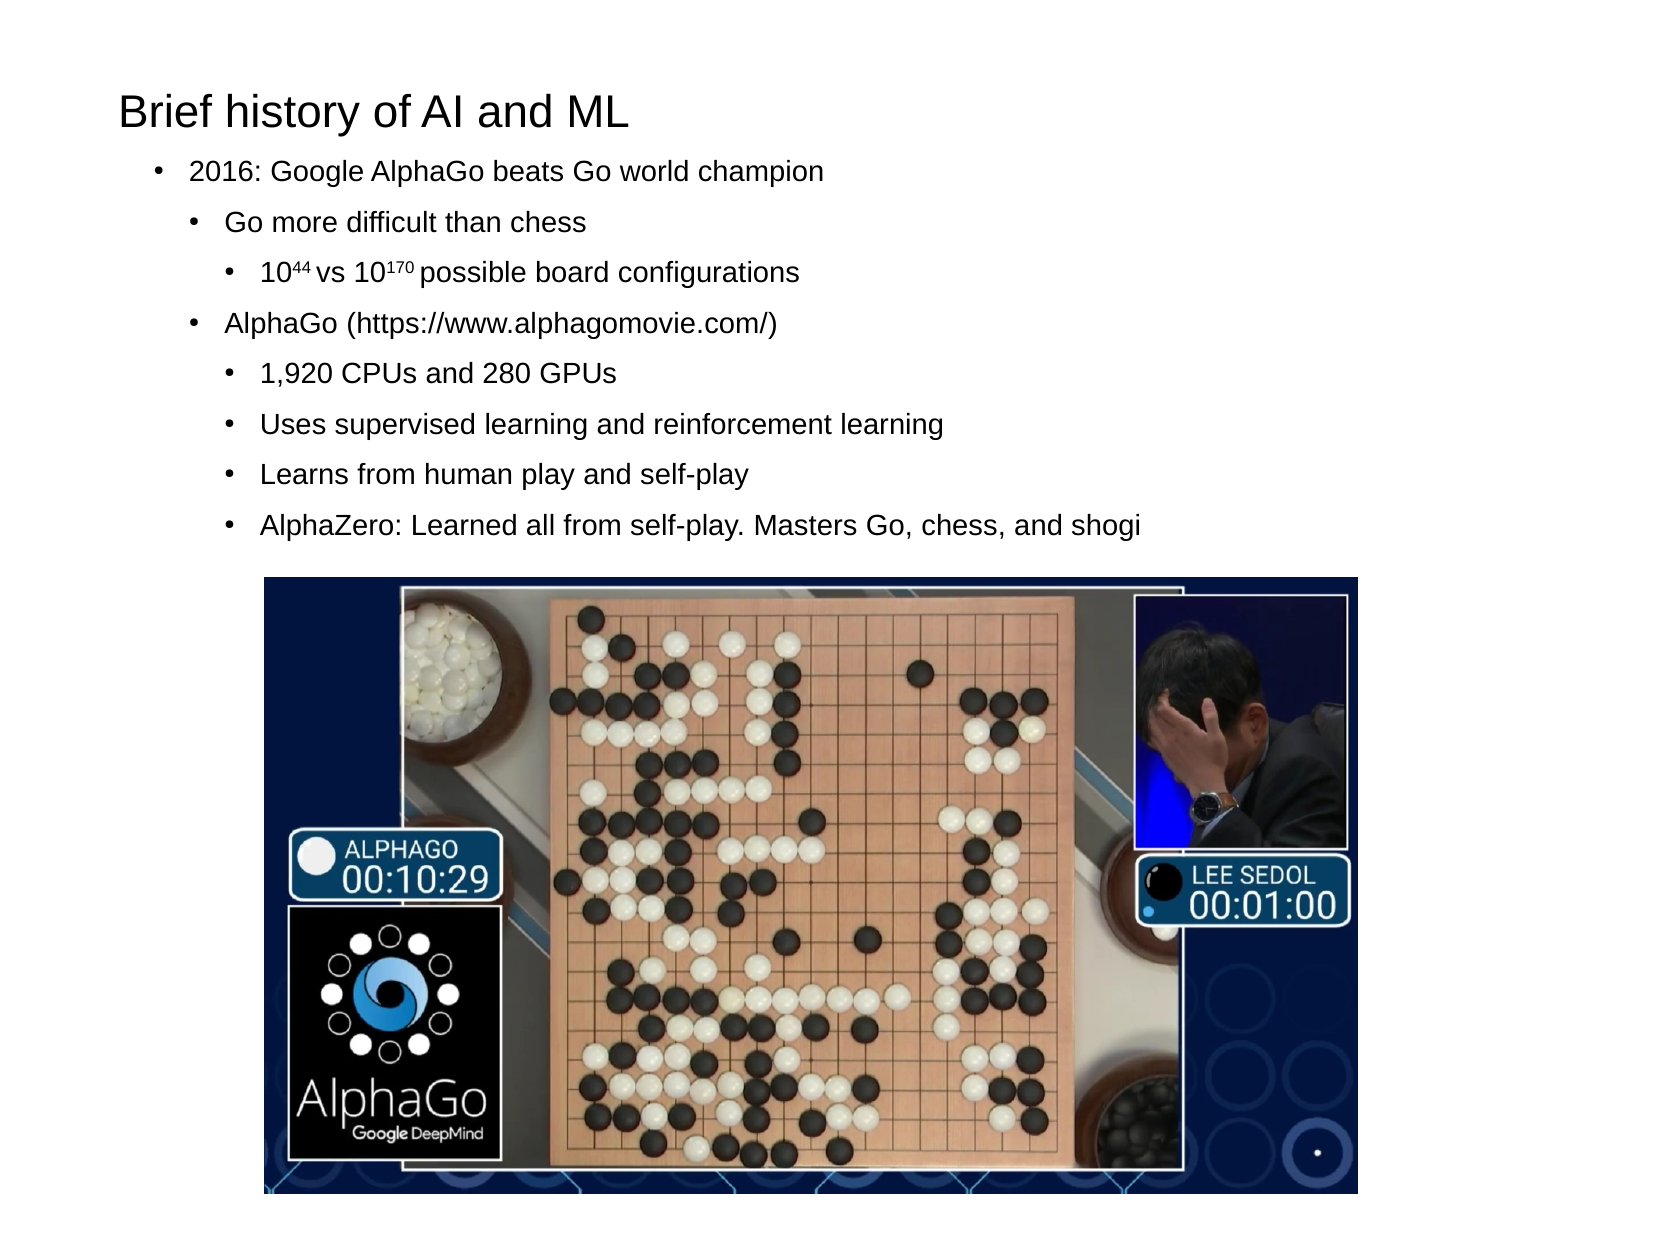

# Brief history of AI and ML
2016: Google AlphaGo beats Go world champion
Go more difficult than chess
1044 vs 10170 possible board configurations
AlphaGo (https://www.alphagomovie.com/)
1,920 CPUs and 280 GPUs
Uses supervised learning and reinforcement learning
Learns from human play and self-play
AlphaZero: Learned all from self-play. Masters Go, chess, and shogi